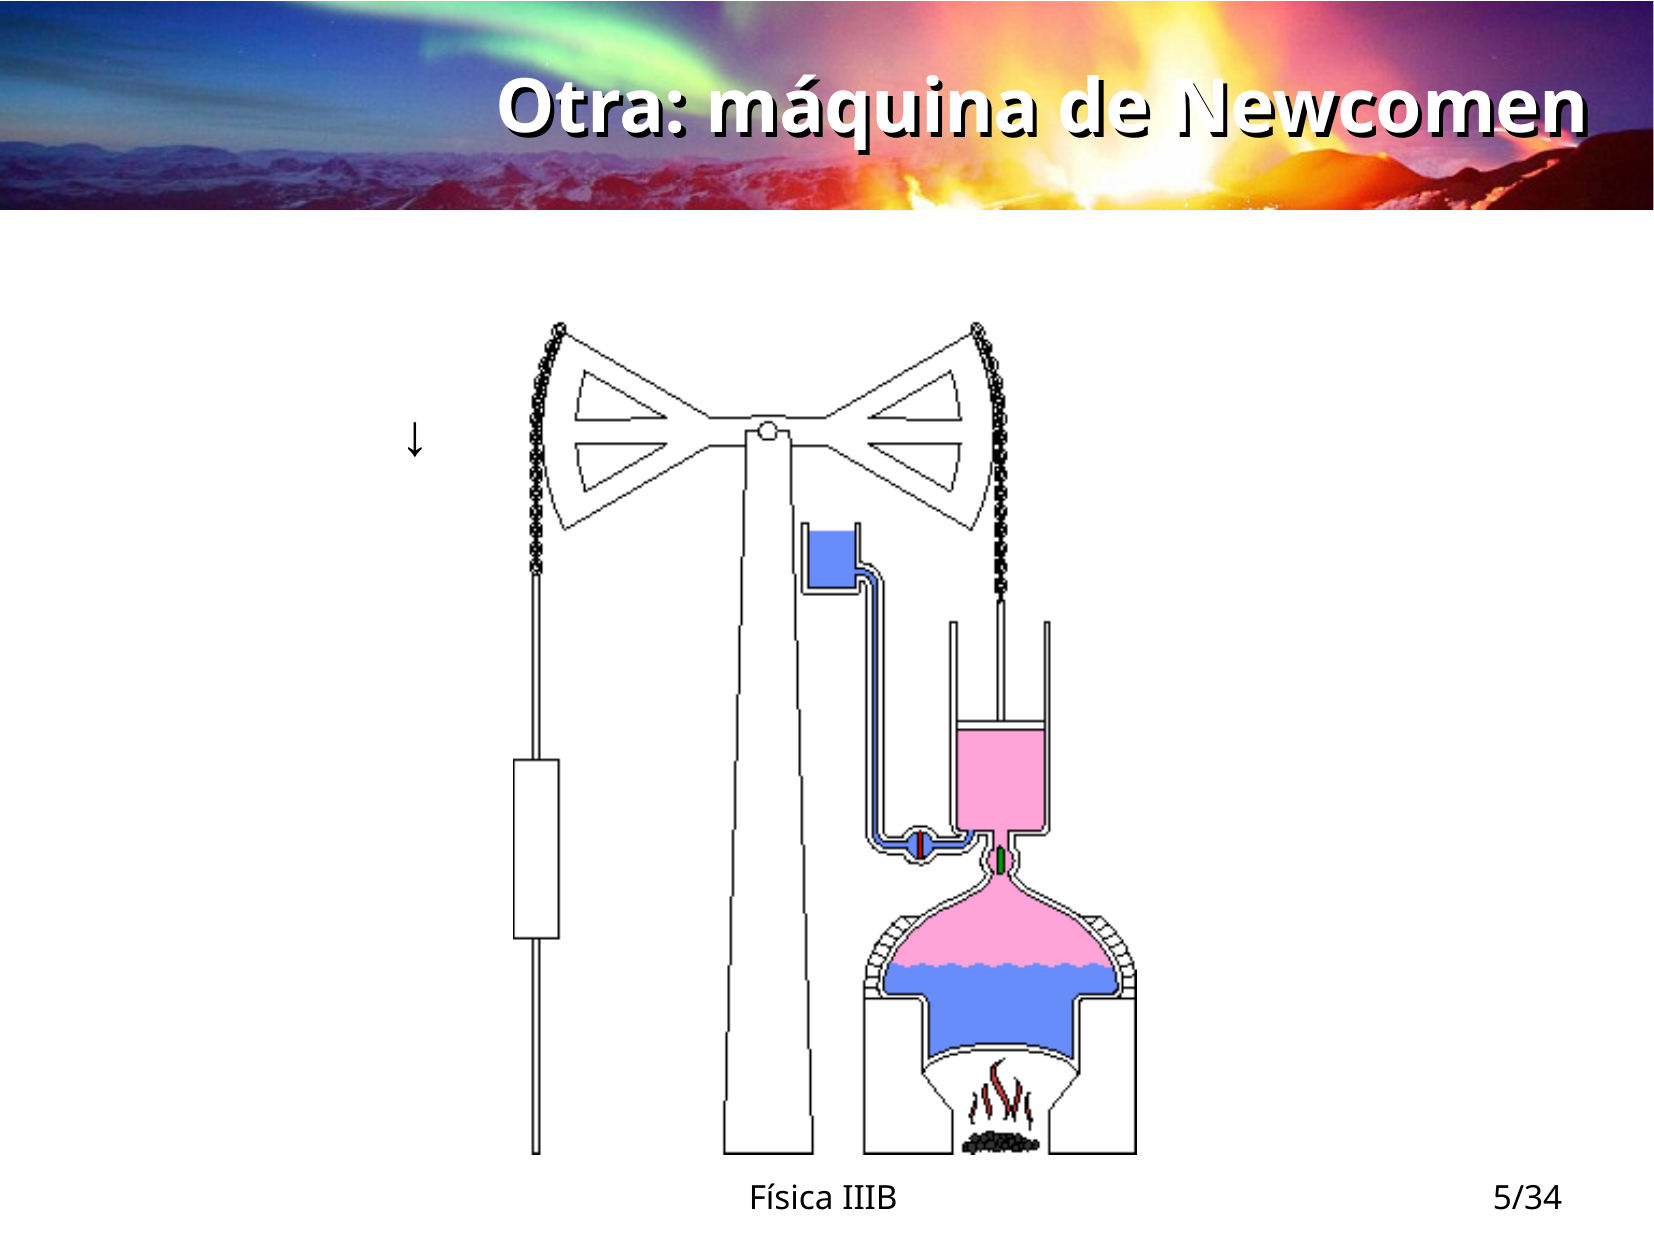

# Otra: máquina de Newcomen
↓
Física IIIB
5